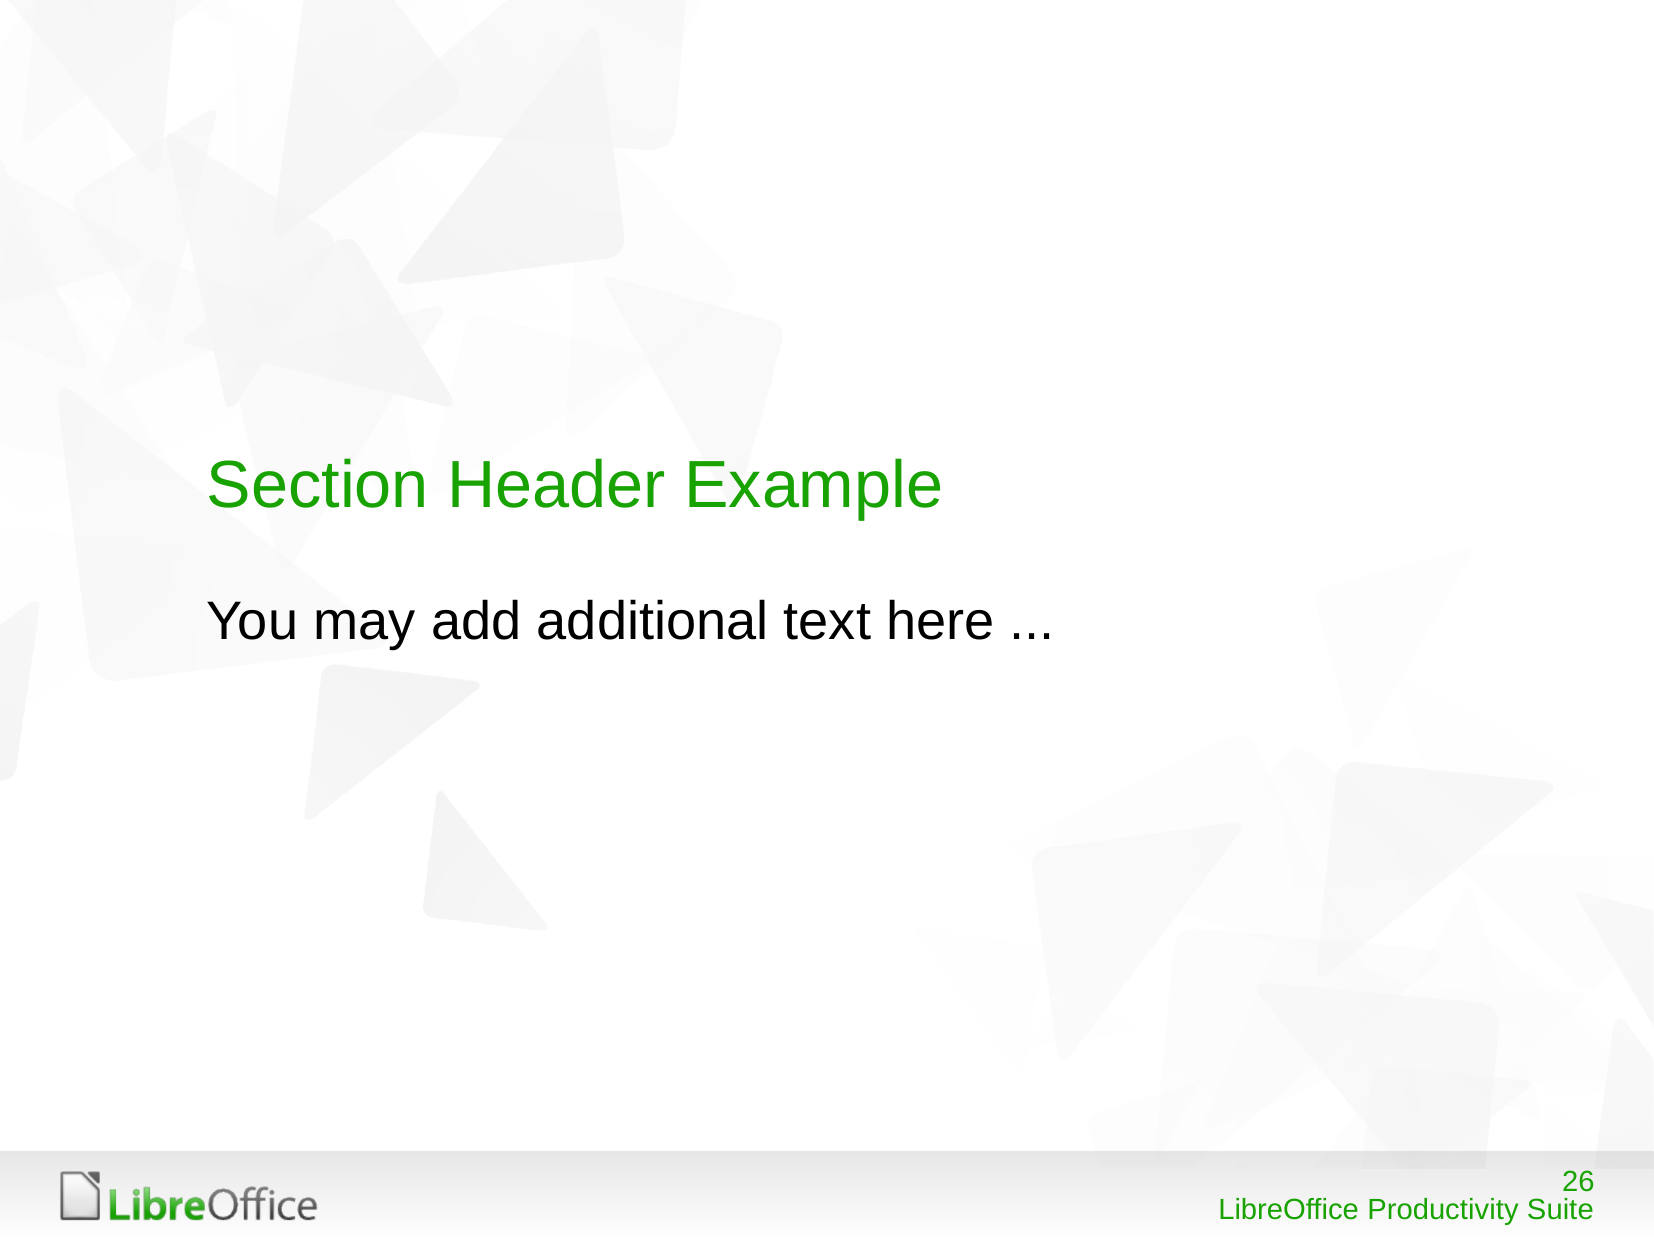

# Section Header Example
You may add additional text here ...
26
LibreOffice Productivity Suite